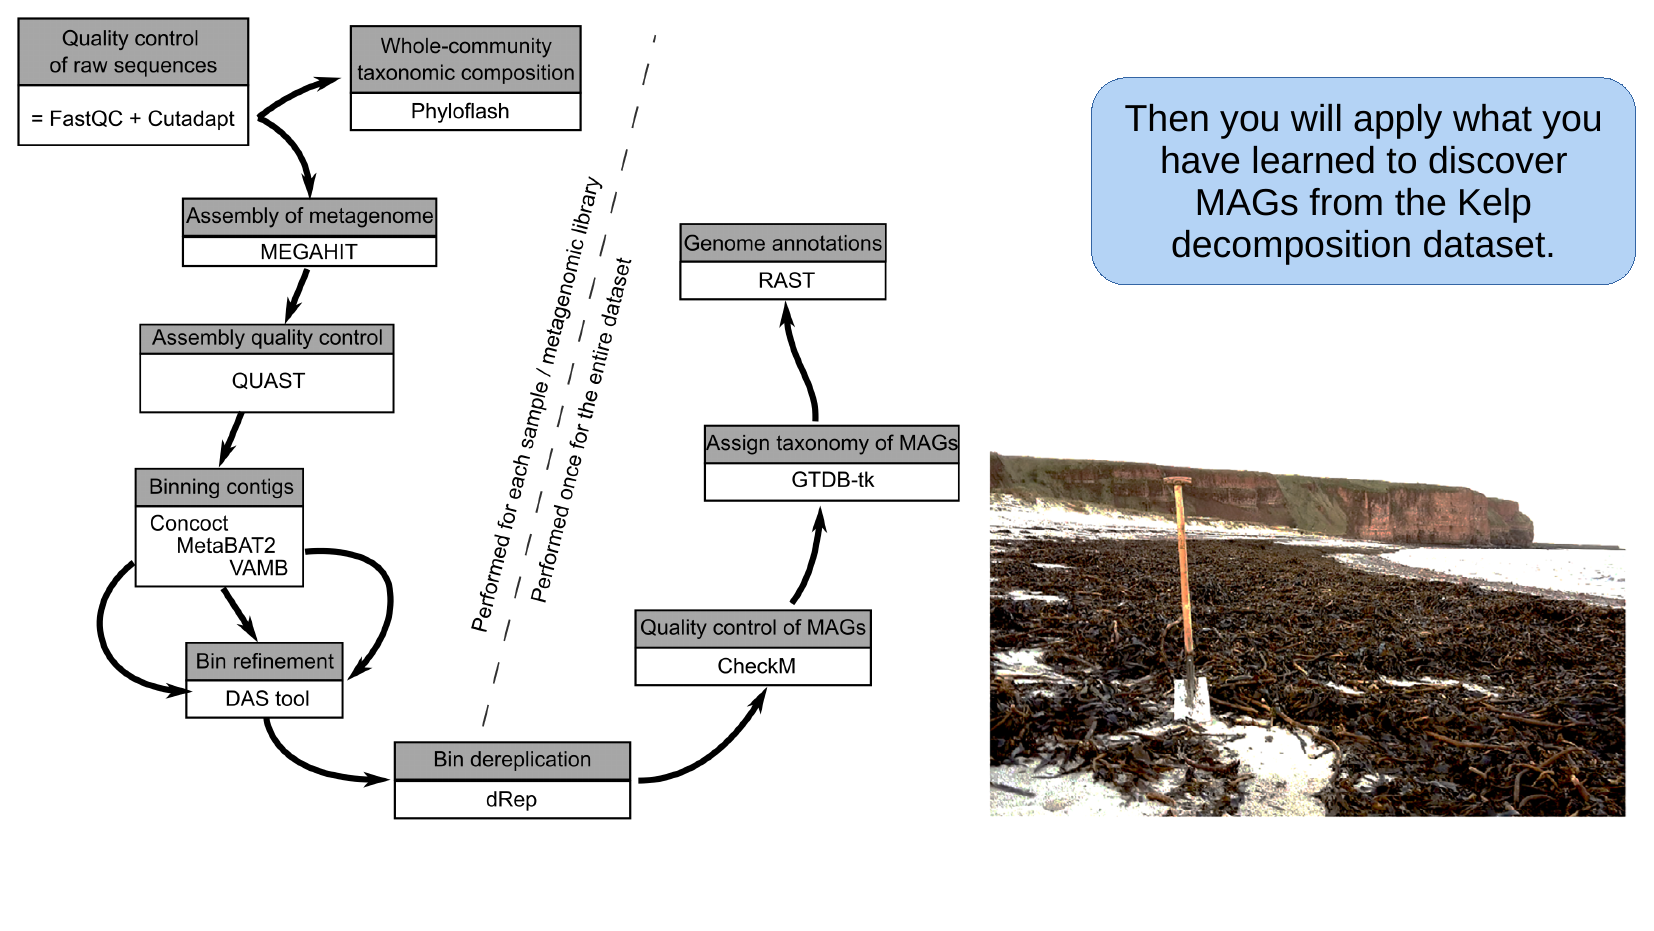

Then you will apply what you have learned to discover MAGs from the Kelp decomposition dataset.